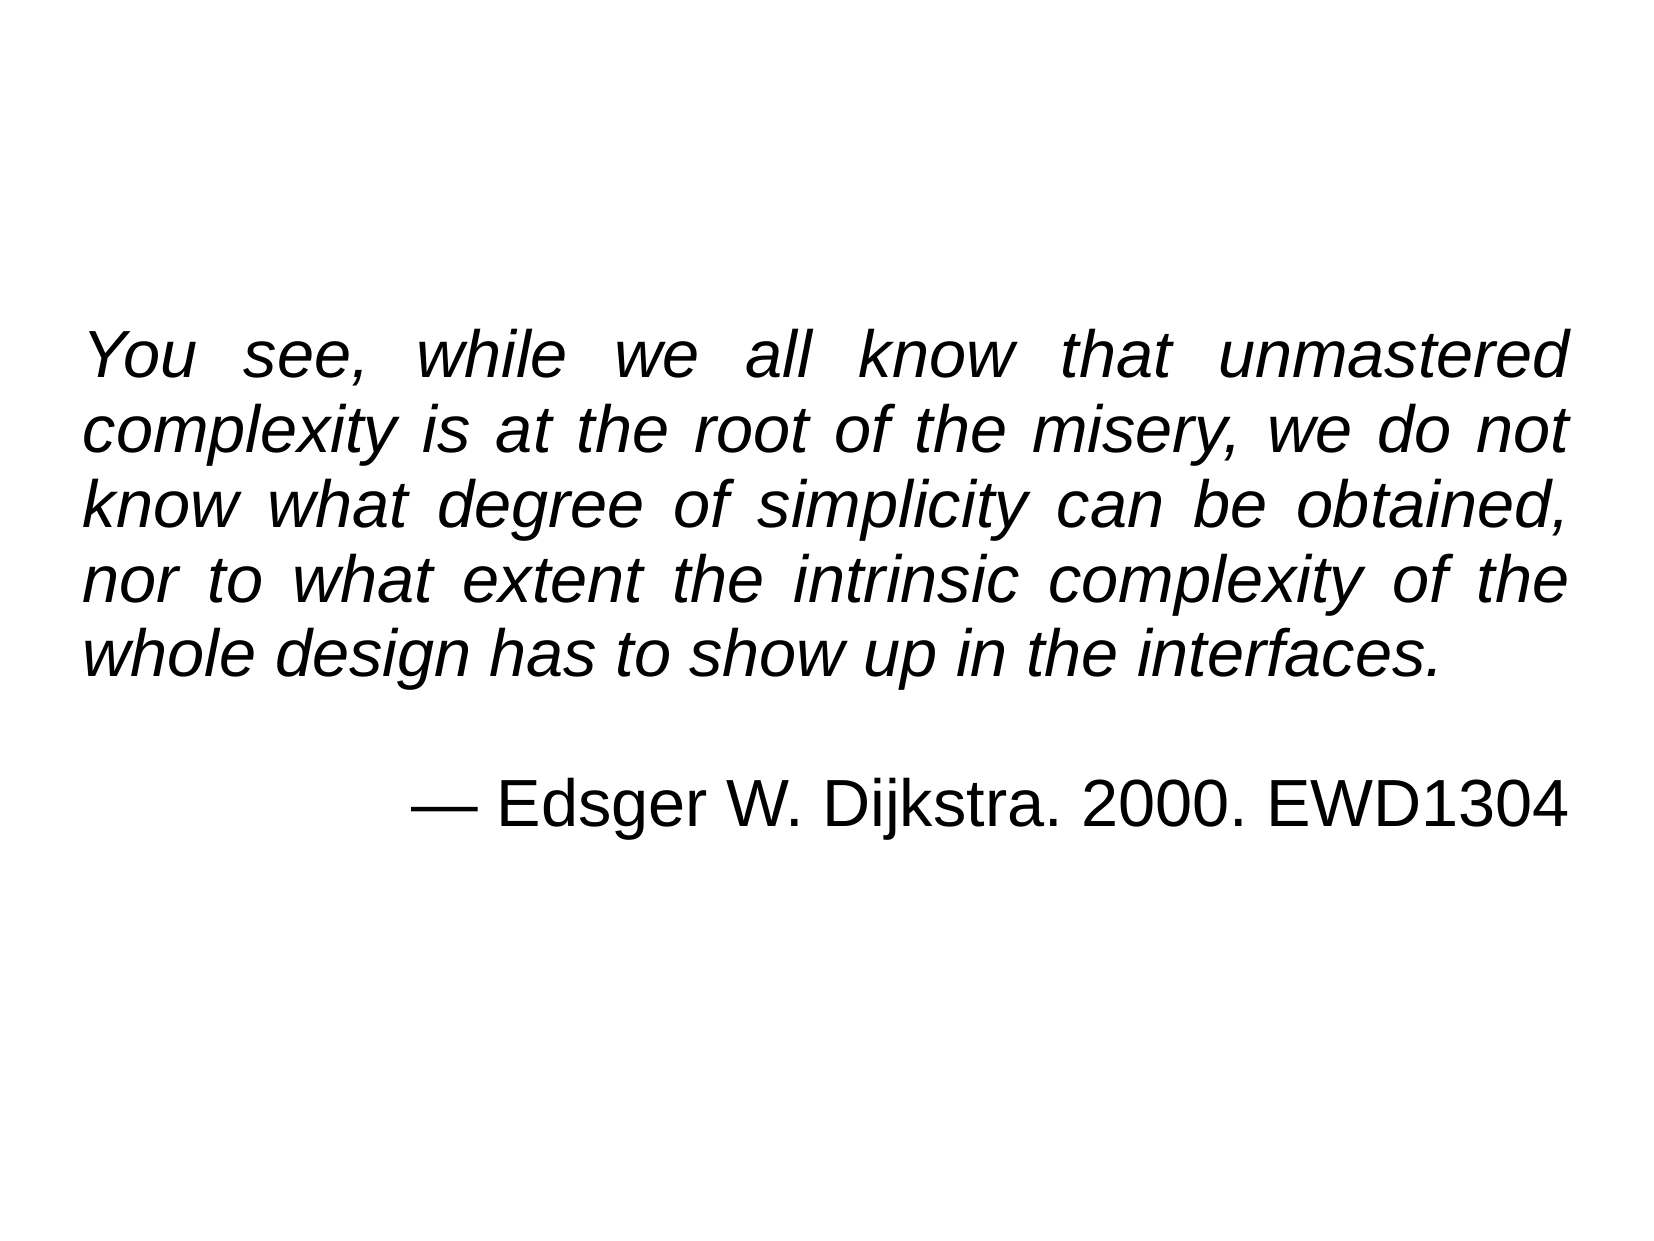

# You see, while we all know that unmastered complexity is at the root of the misery, we do not know what degree of simplicity can be obtained, nor to what extent the intrinsic complexity of the whole design has to show up in the interfaces.
— Edsger W. Dijkstra. 2000. EWD1304